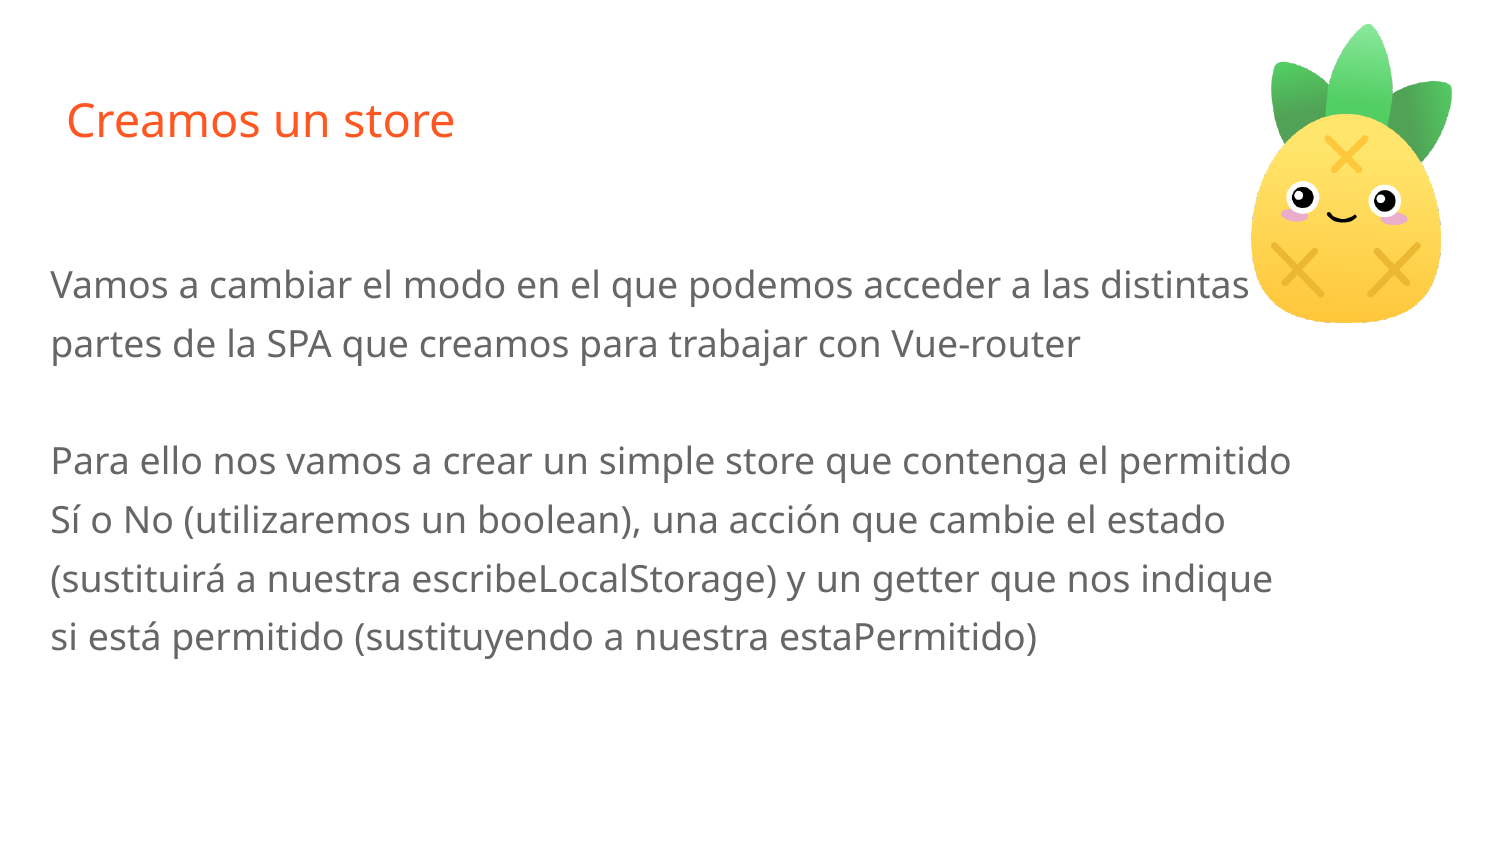

# Creamos un store
Vamos a cambiar el modo en el que podemos acceder a las distintas partes de la SPA que creamos para trabajar con Vue-router
Para ello nos vamos a crear un simple store que contenga el permitido Sí o No (utilizaremos un boolean), una acción que cambie el estado (sustituirá a nuestra escribeLocalStorage) y un getter que nos indique si está permitido (sustituyendo a nuestra estaPermitido)